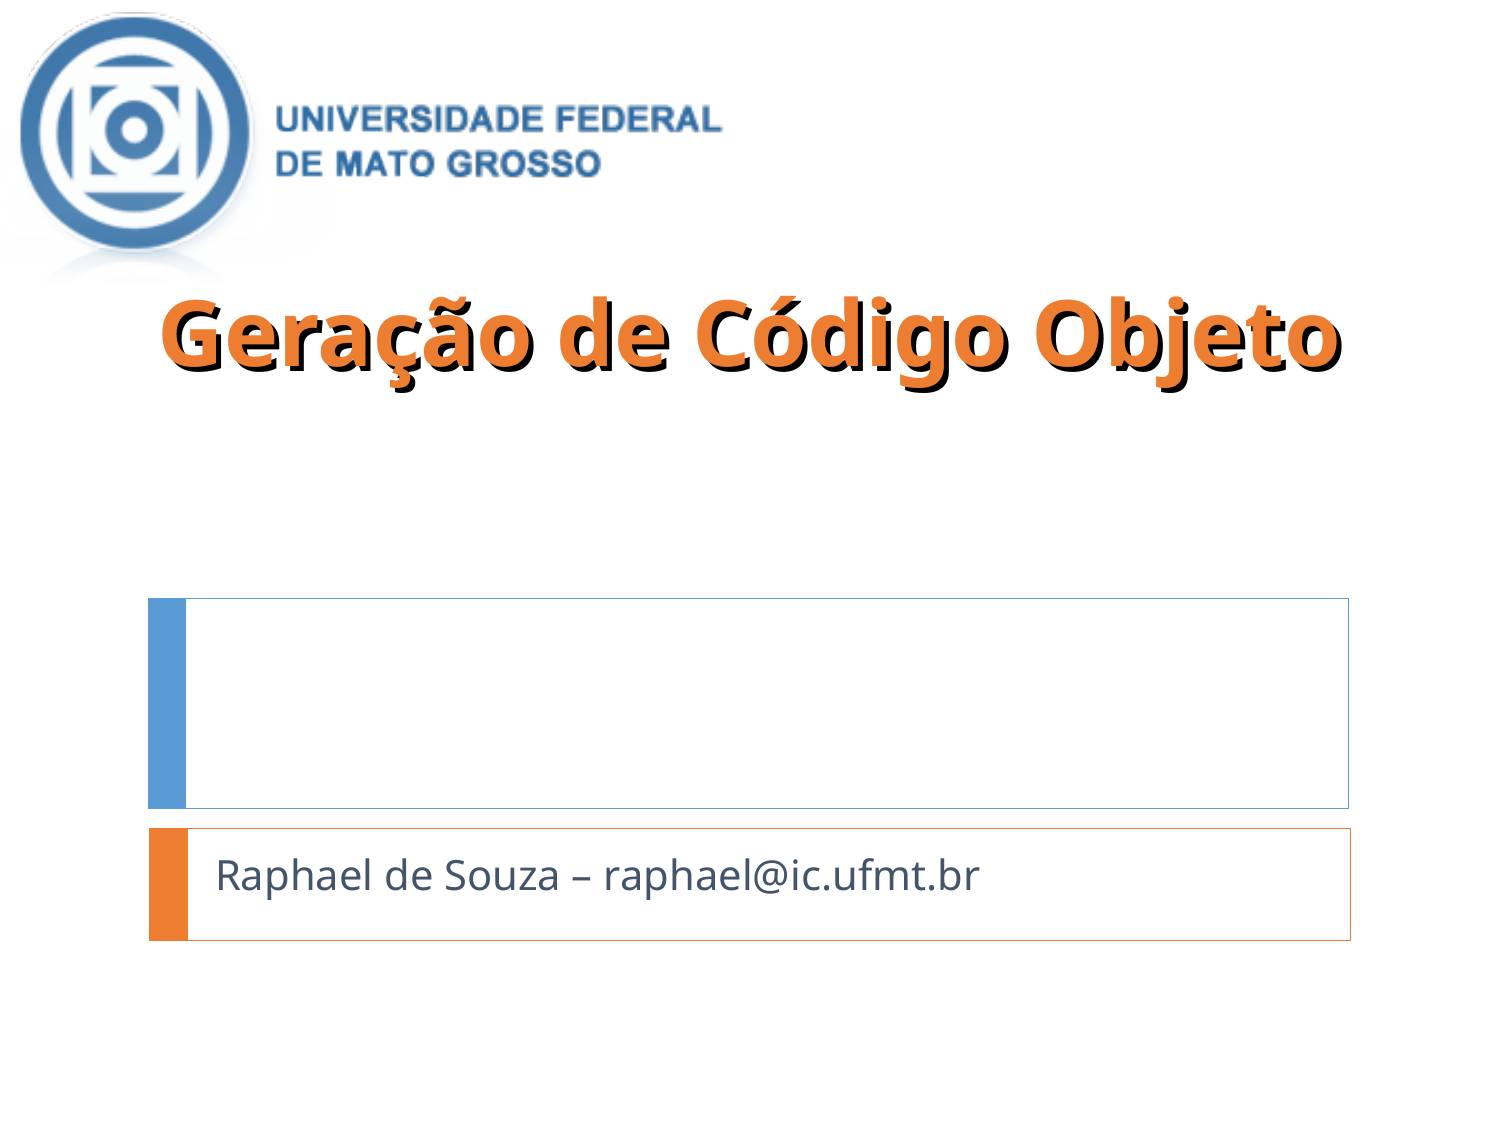

Geração de Código Objeto
Raphael de Souza – raphael@ic.ufmt.br